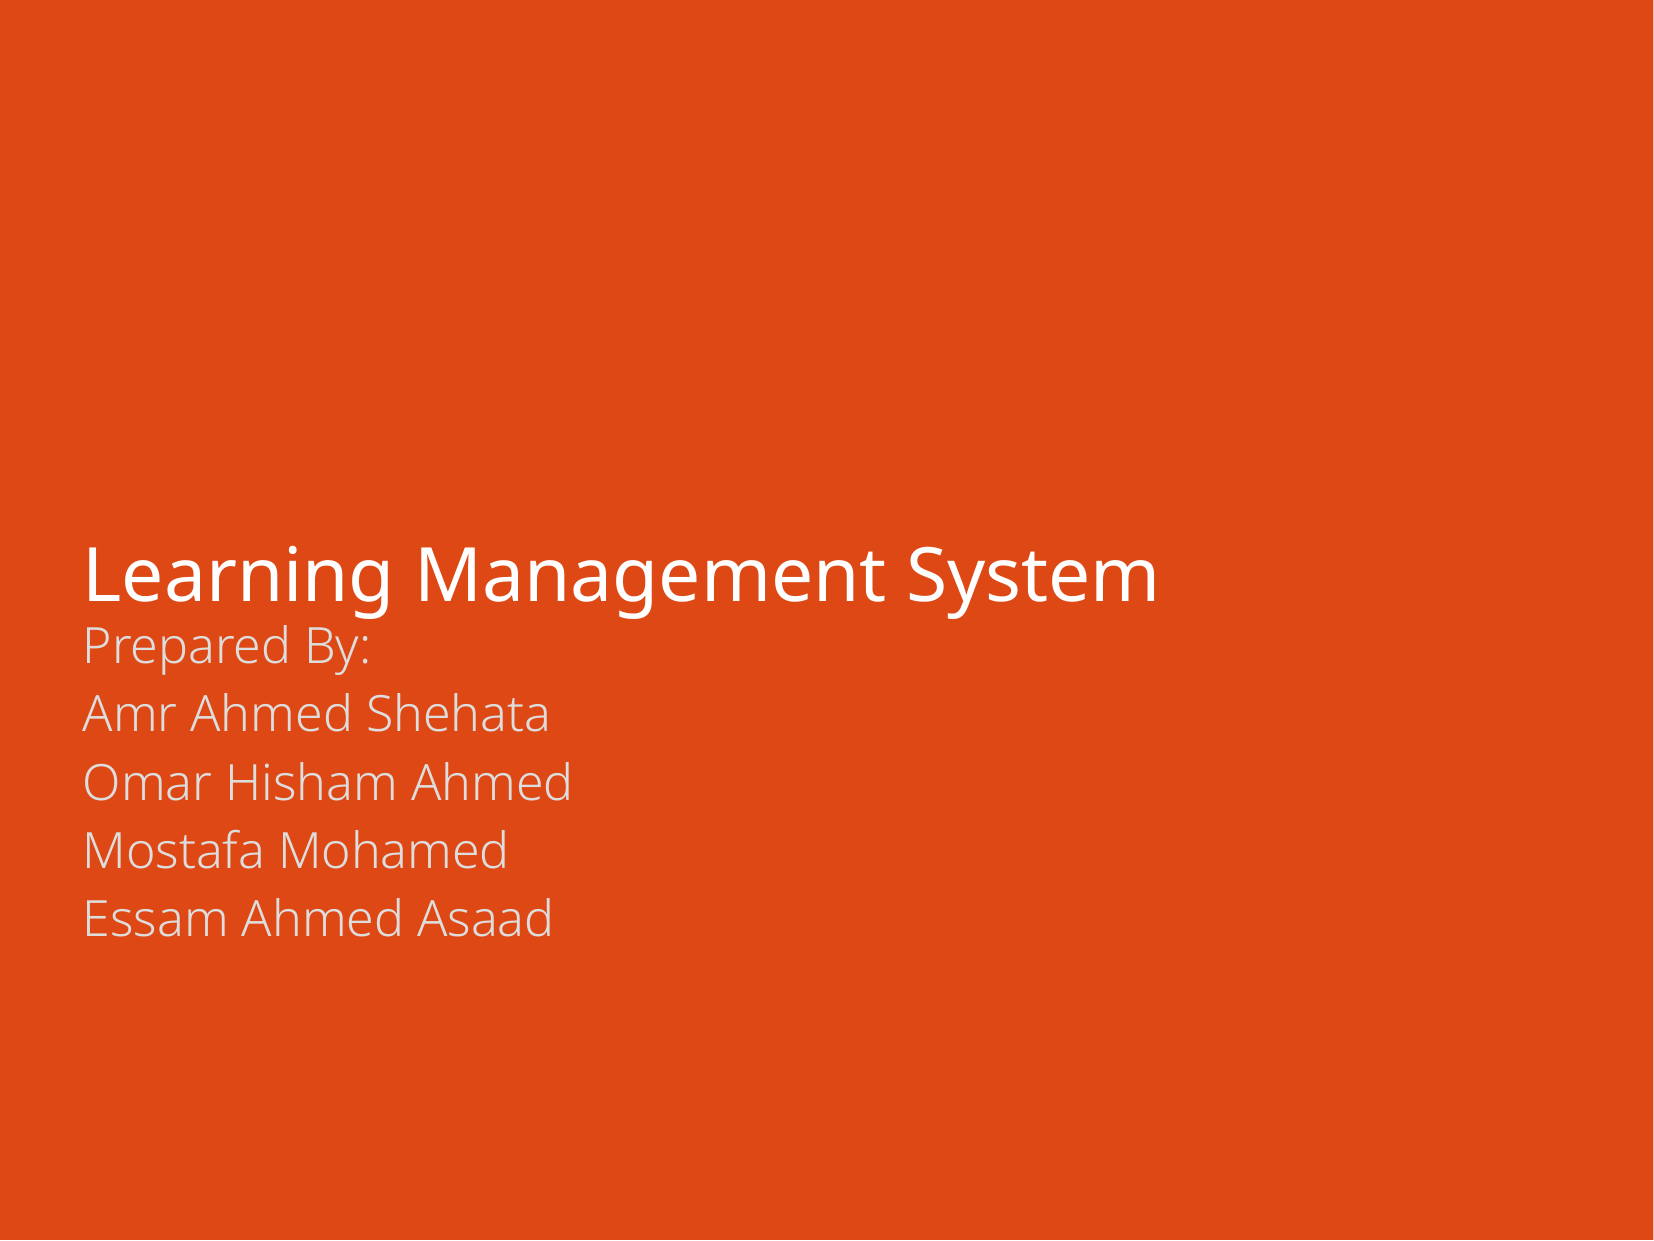

# Learning Management System
Prepared By:
Amr Ahmed Shehata
Omar Hisham Ahmed
Mostafa Mohamed
Essam Ahmed Asaad